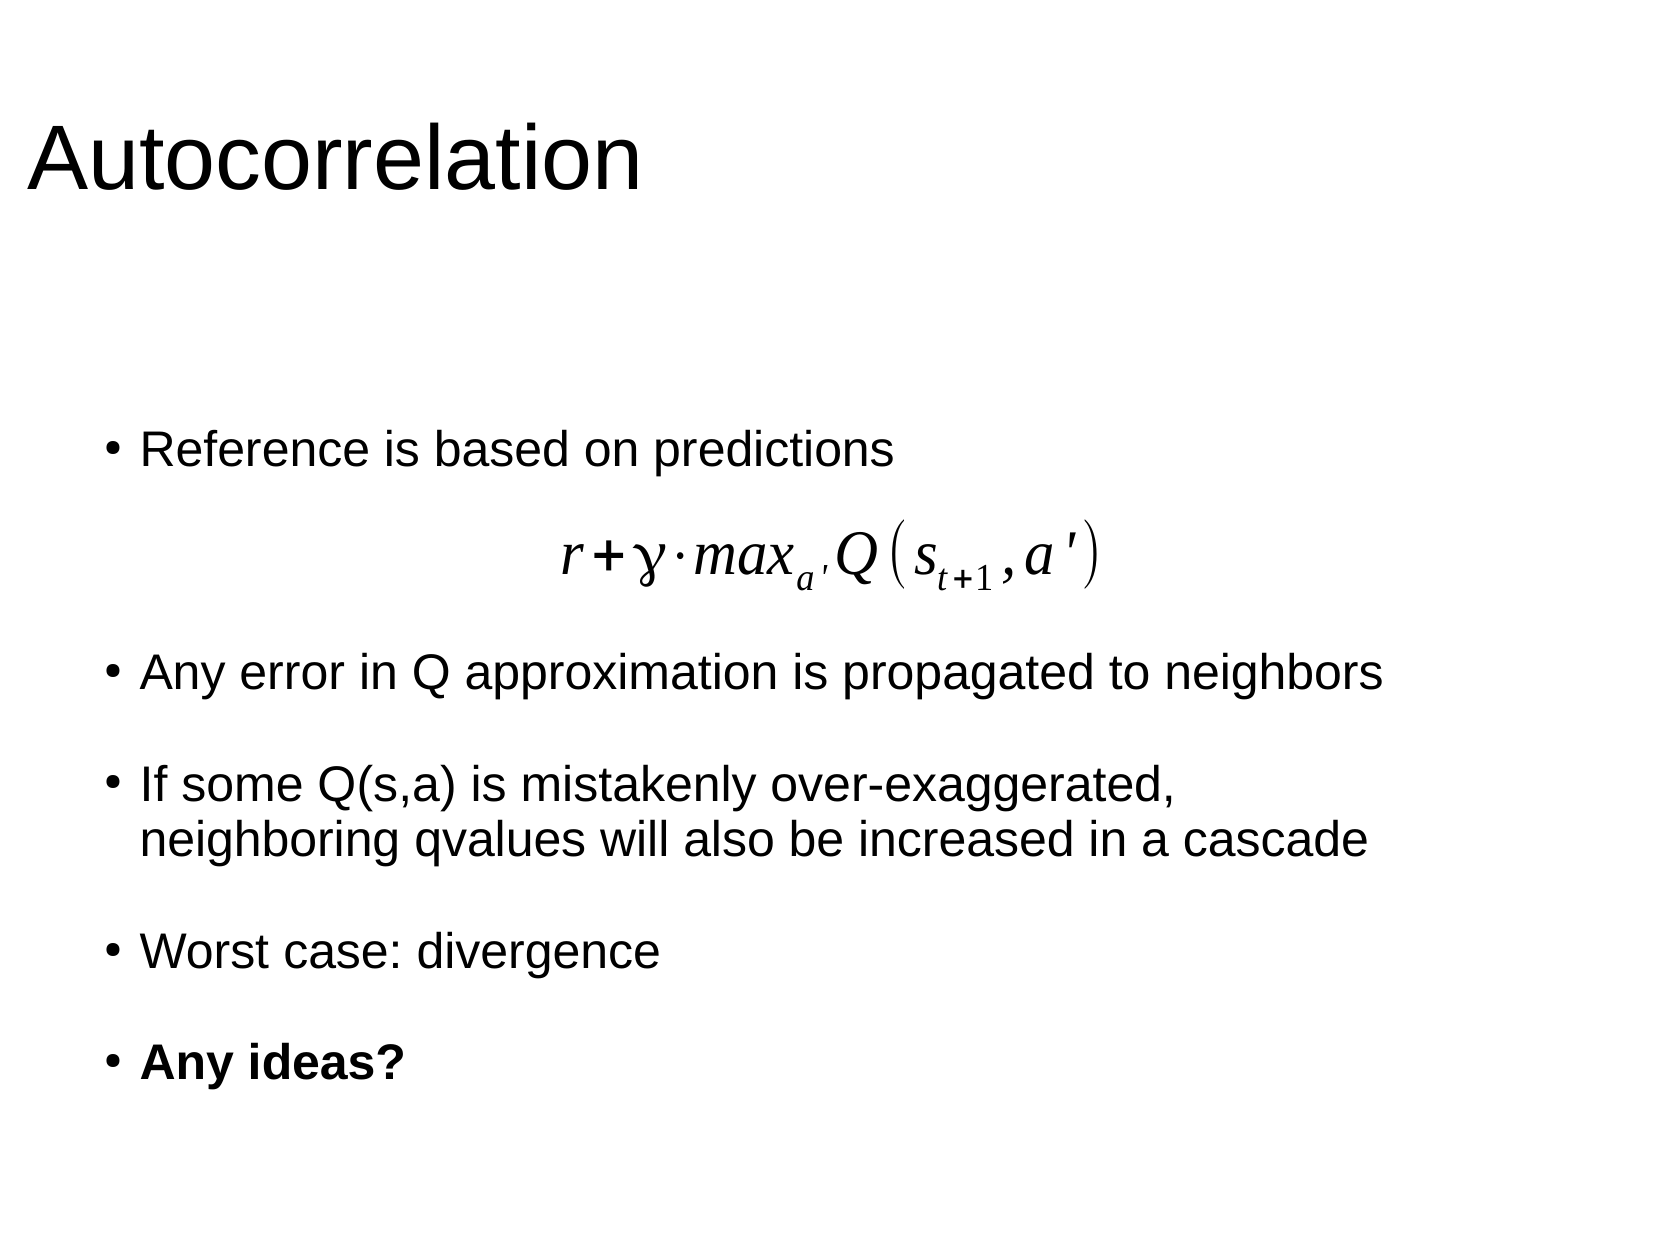

Autocorrelation
Reference is based on predictions
Any error in Q approximation is propagated to neighbors
If some Q(s,a) is mistakenly over-exaggerated,
neighboring qvalues will also be increased in a cascade
Worst case: divergence
Any ideas?